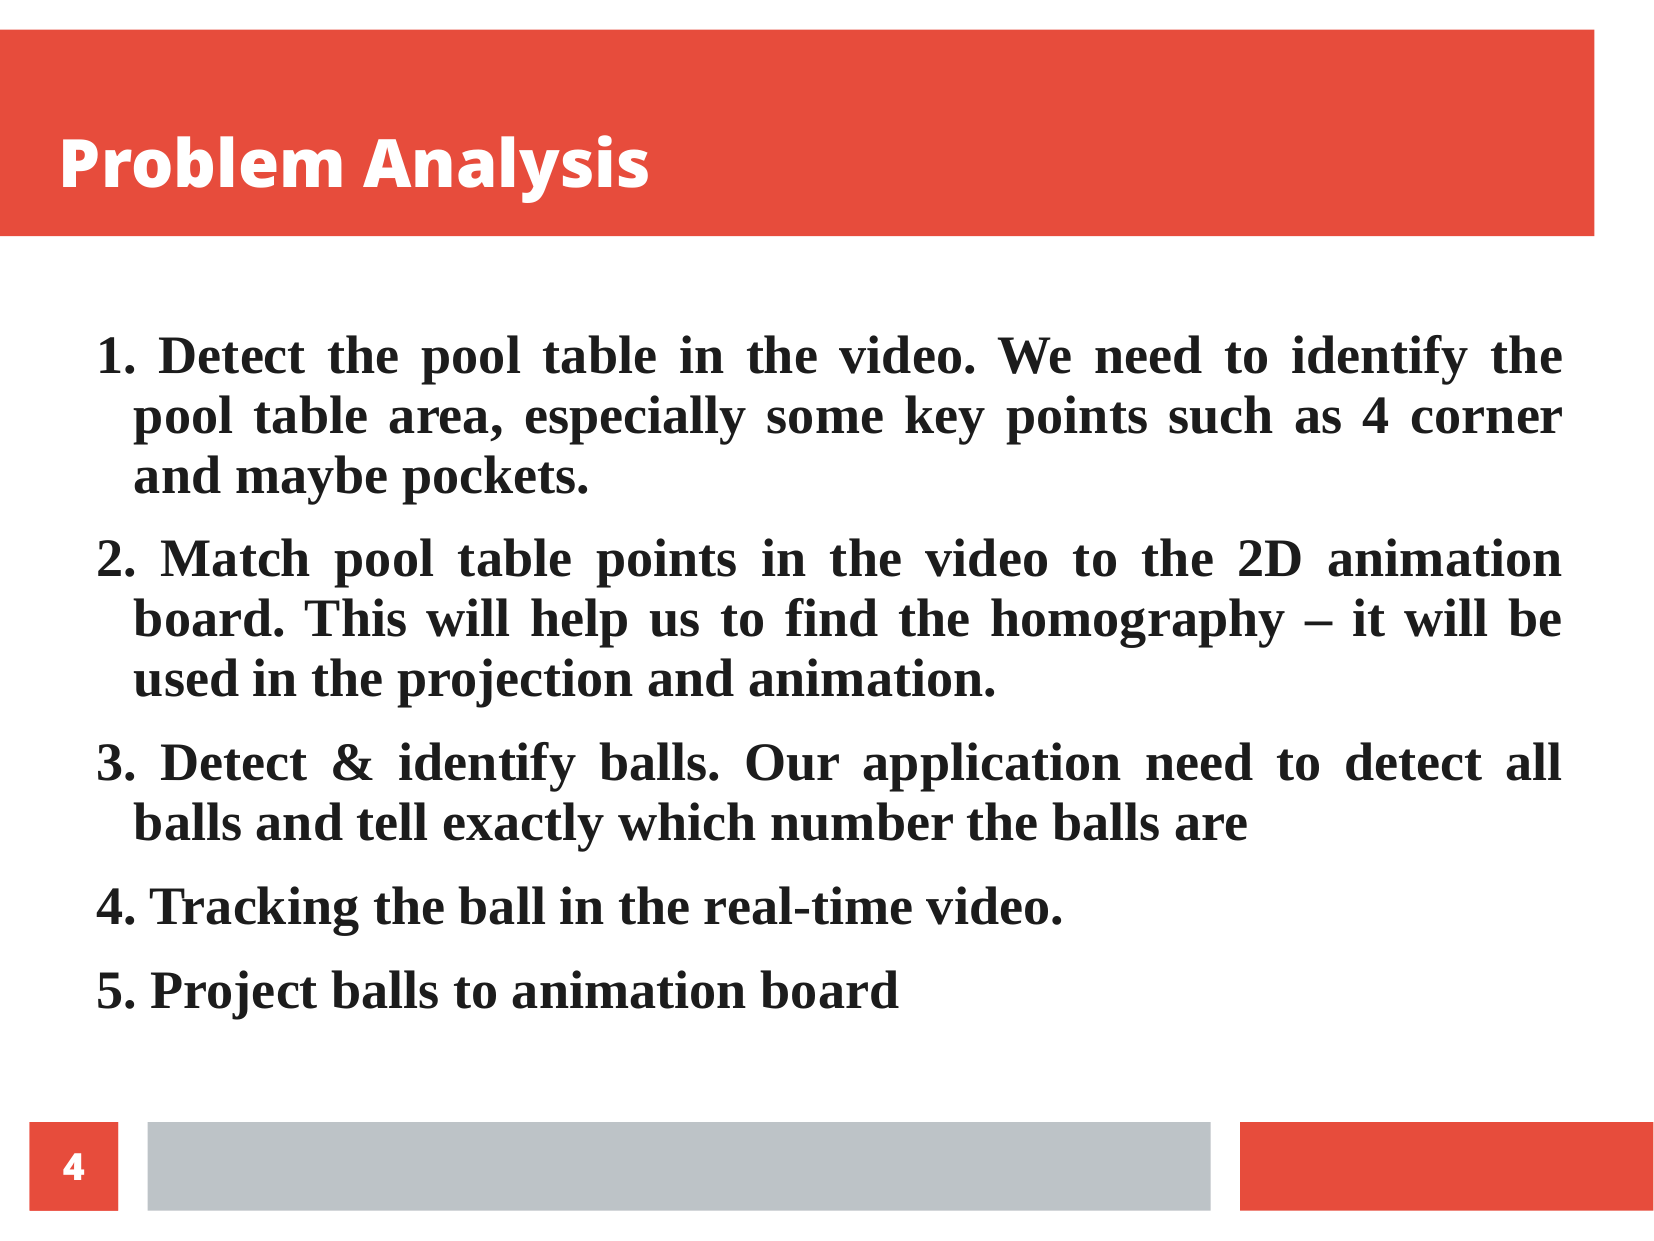

# Problem Analysis
1. Detect the pool table in the video. We need to identify the pool table area, especially some key points such as 4 corner and maybe pockets.
2. Match pool table points in the video to the 2D animation board. This will help us to find the homography – it will be used in the projection and animation.
3. Detect & identify balls. Our application need to detect all balls and tell exactly which number the balls are
4. Tracking the ball in the real-time video.
5. Project balls to animation board
4